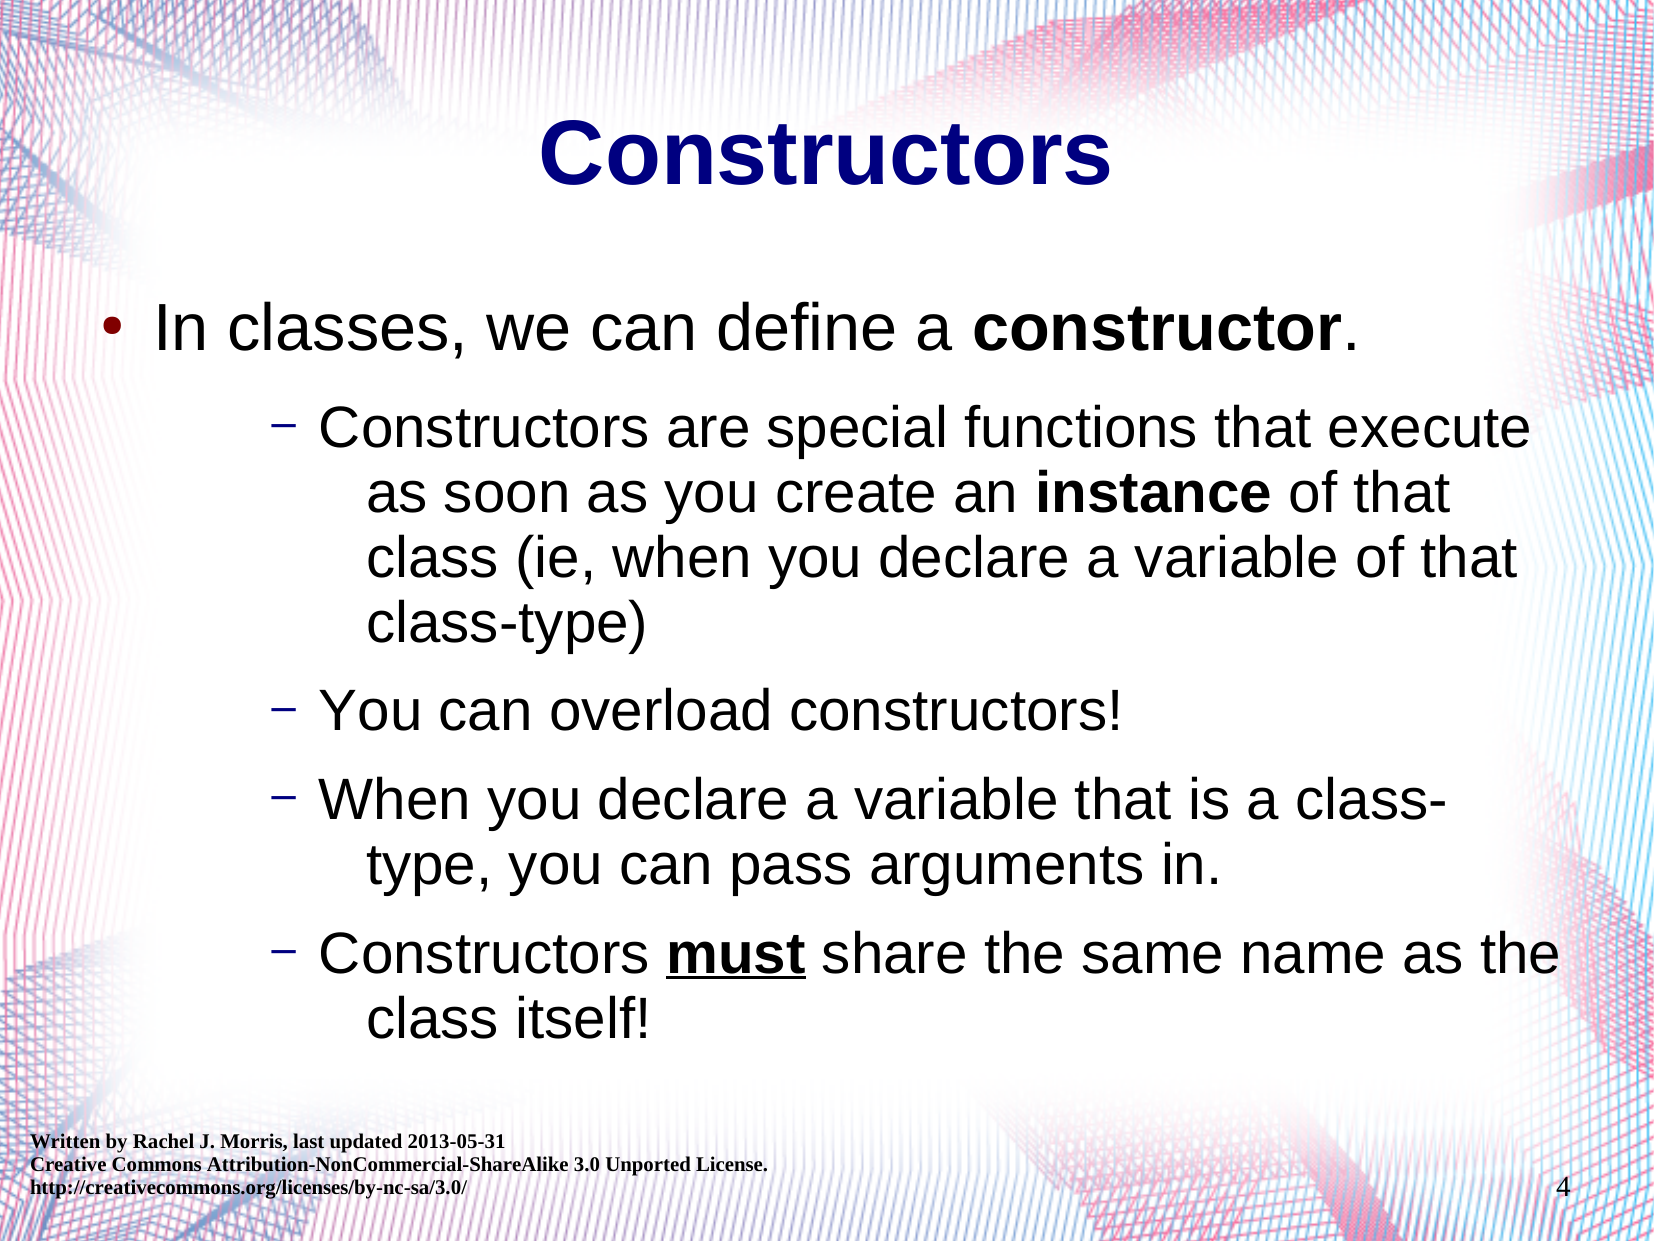

# Constructors
In classes, we can define a constructor.
Constructors are special functions that execute as soon as you create an instance of that class (ie, when you declare a variable of that class-type)
You can overload constructors!
When you declare a variable that is a class-type, you can pass arguments in.
Constructors must share the same name as the class itself!
4